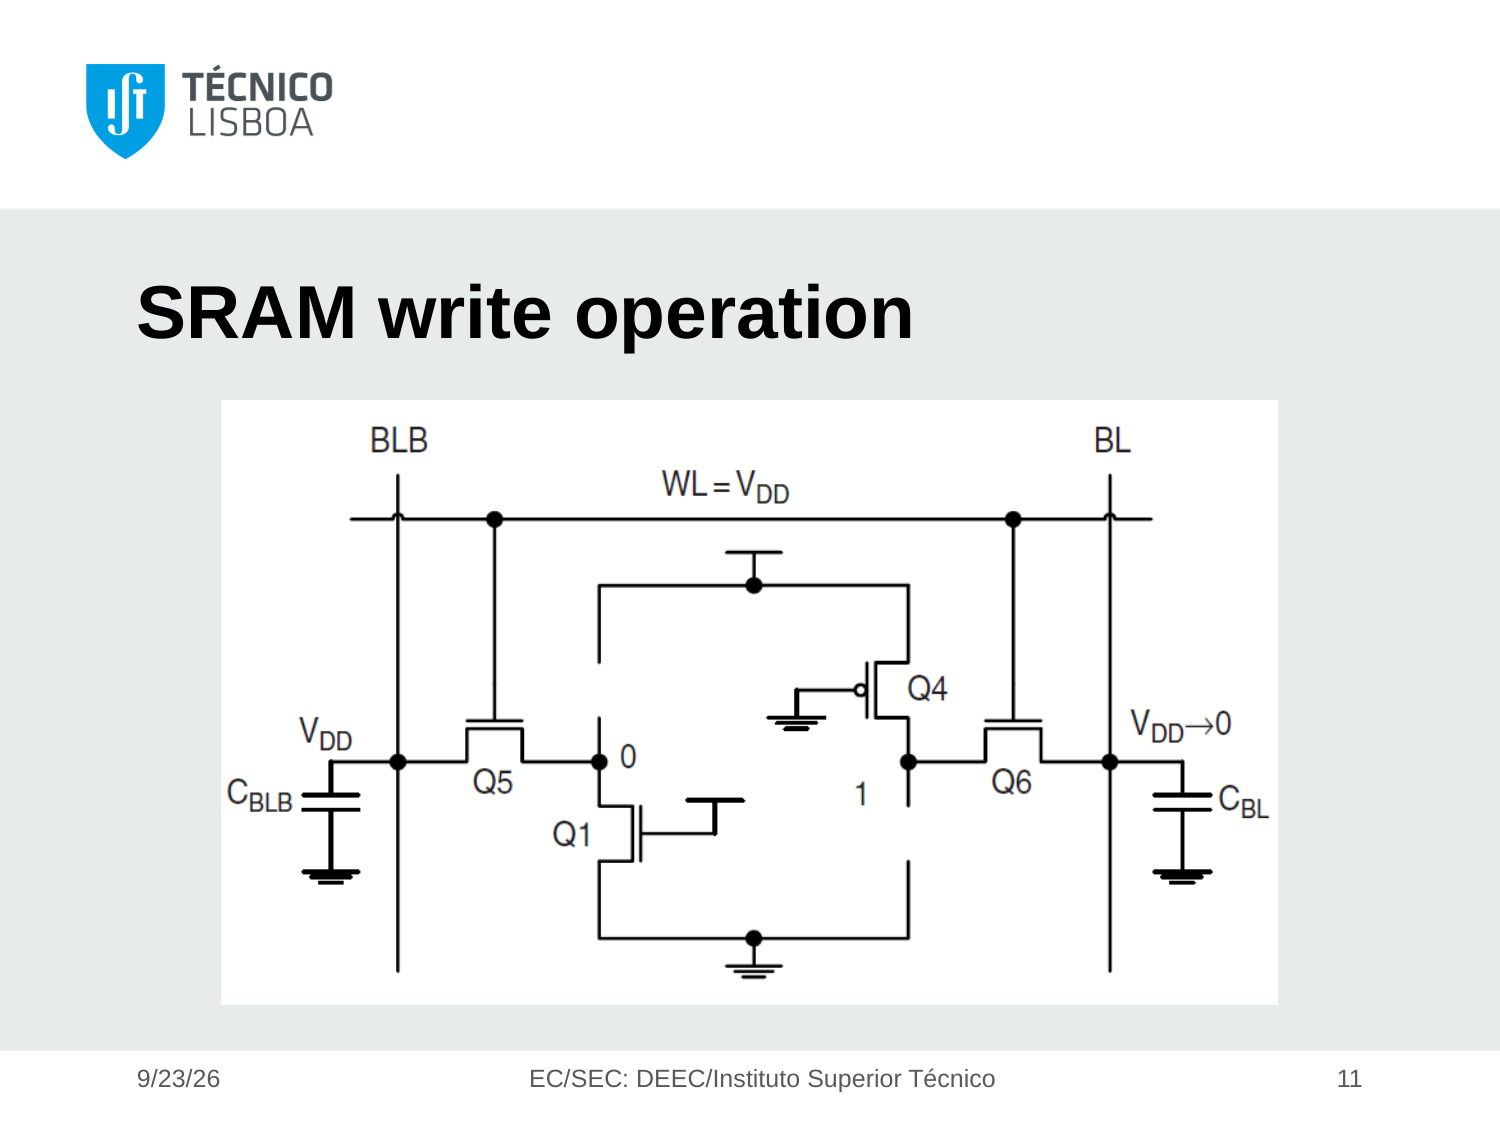

# SRAM write operation
EC/SEC: DEEC/Instituto Superior Técnico